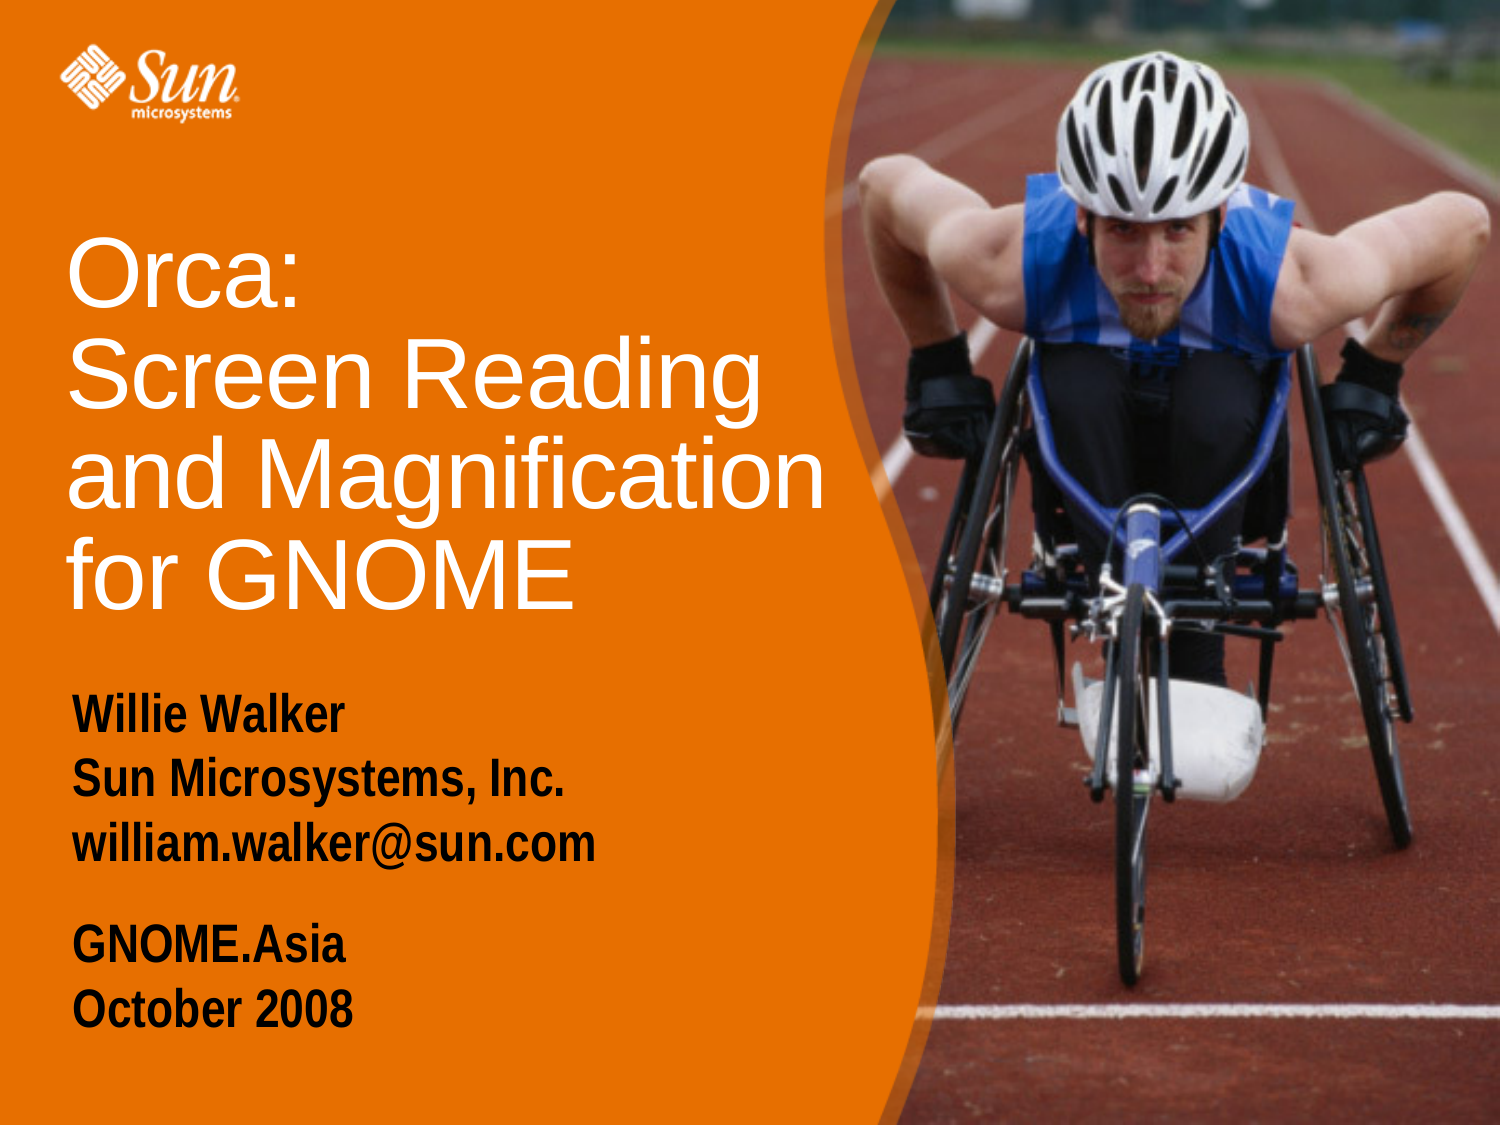

# Orca: Screen Reading and Magnification for GNOME
Willie Walker
Sun Microsystems, Inc.
william.walker@sun.com
GNOME.Asia
October 2008